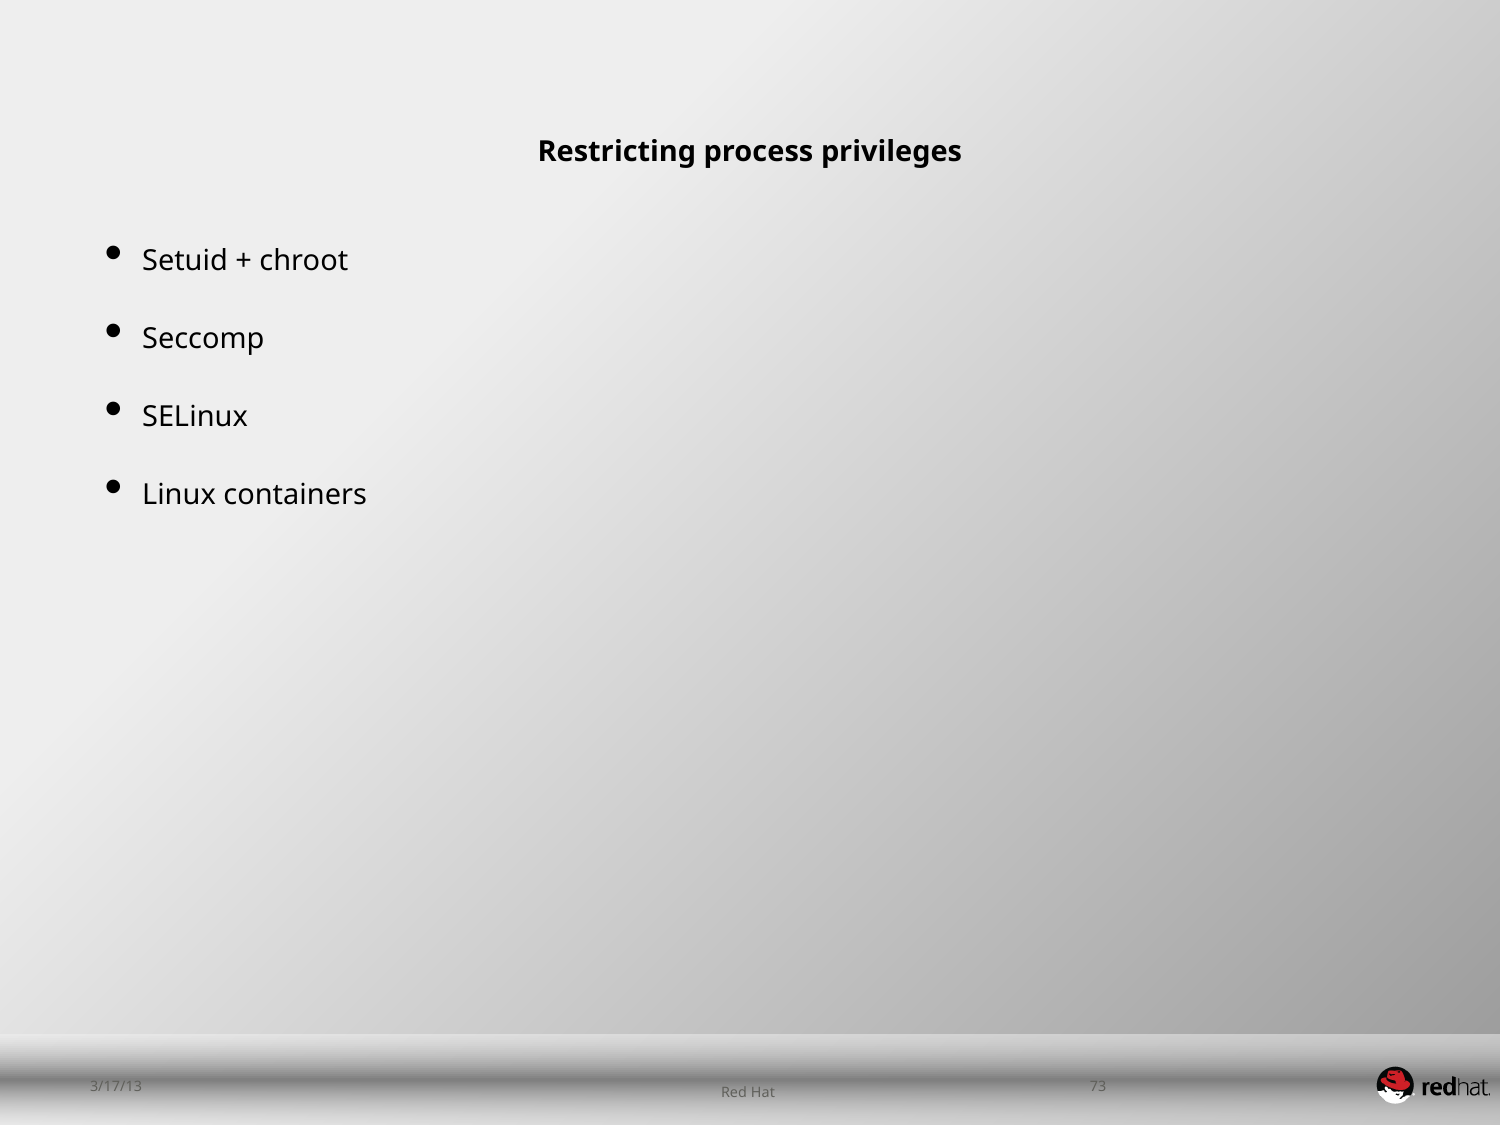

# Restricting process privileges
Setuid + chroot
Seccomp
SELinux
Linux containers
3/17/13
Red Hat